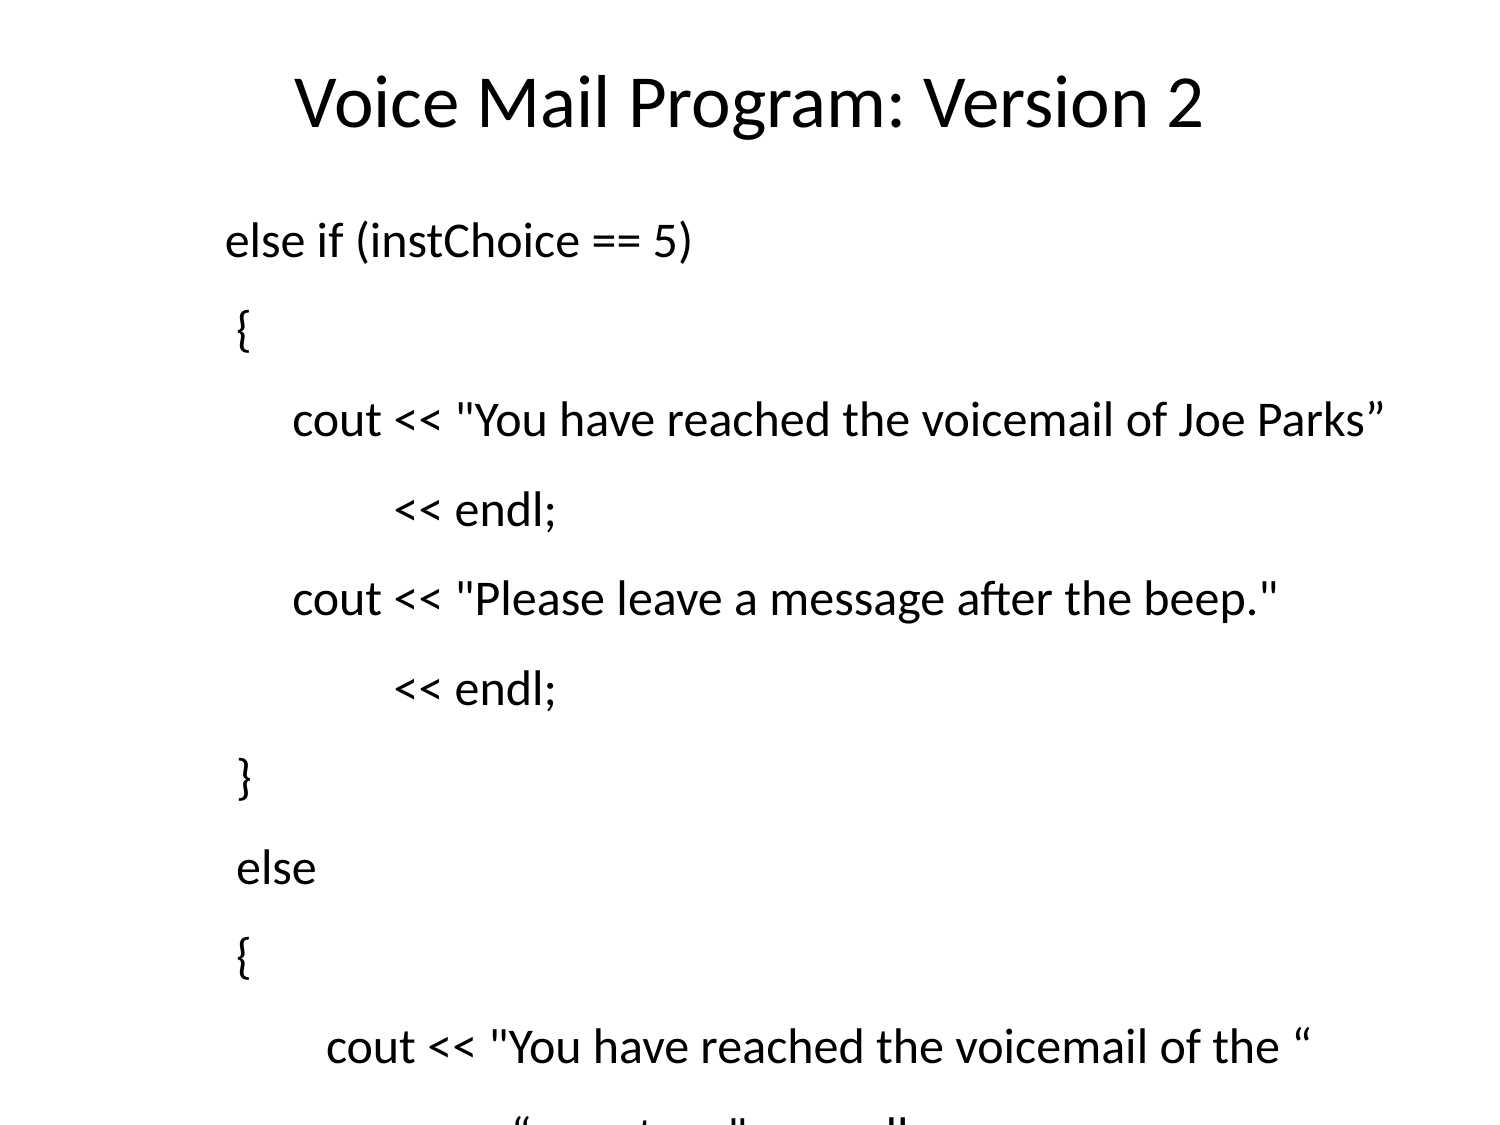

# Voice Mail Program: Version 2
 else if (instChoice == 5)
 {
 cout << "You have reached the voicemail of Joe Parks”
 << endl;
 cout << "Please leave a message after the beep."
 << endl;
 }
 else
 {
 cout << "You have reached the voicemail of the “
 << “secretary." << endl;
 cout << "Please leave a message after the beep."
 << endl;
 }
 } // end of deptChoice == 1